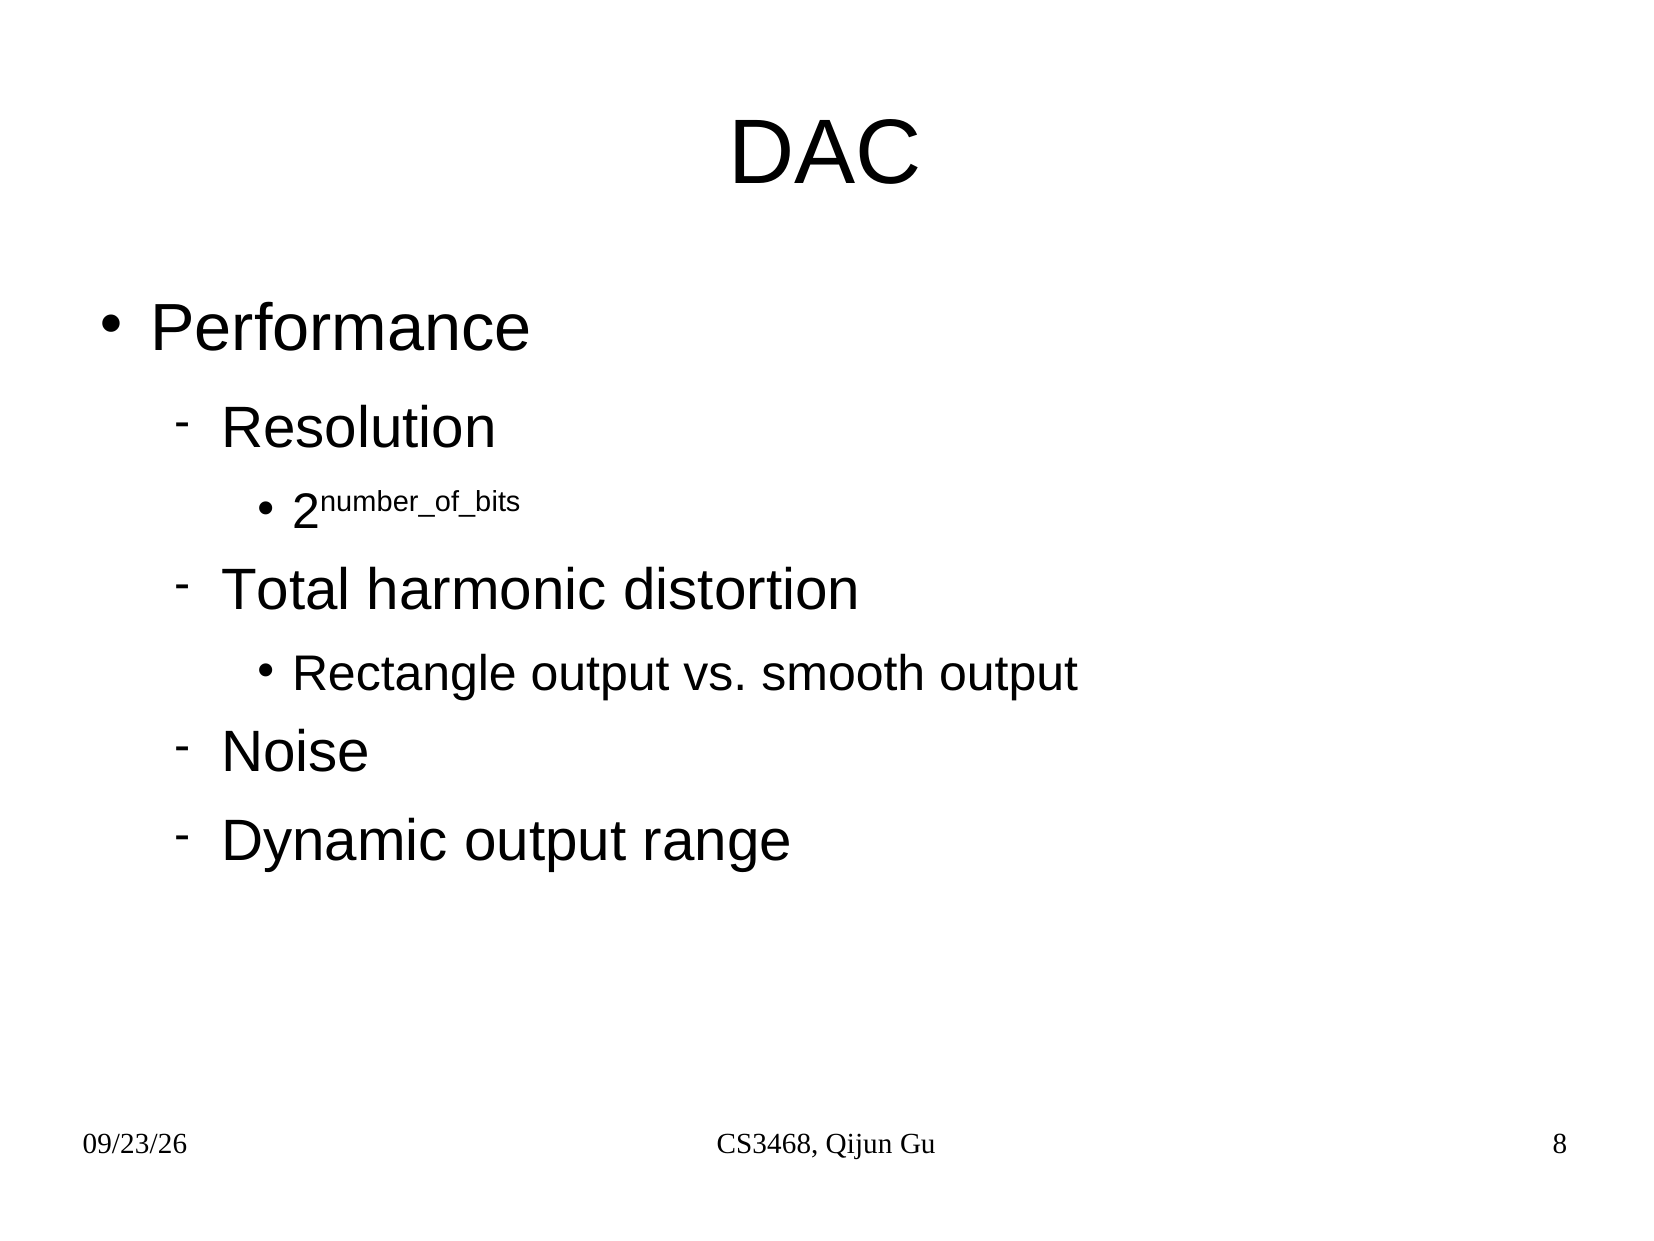

# DAC
Performance
Resolution
2number_of_bits
Total harmonic distortion
Rectangle output vs. smooth output
Noise
Dynamic output range
CS3468, Qijun Gu
8